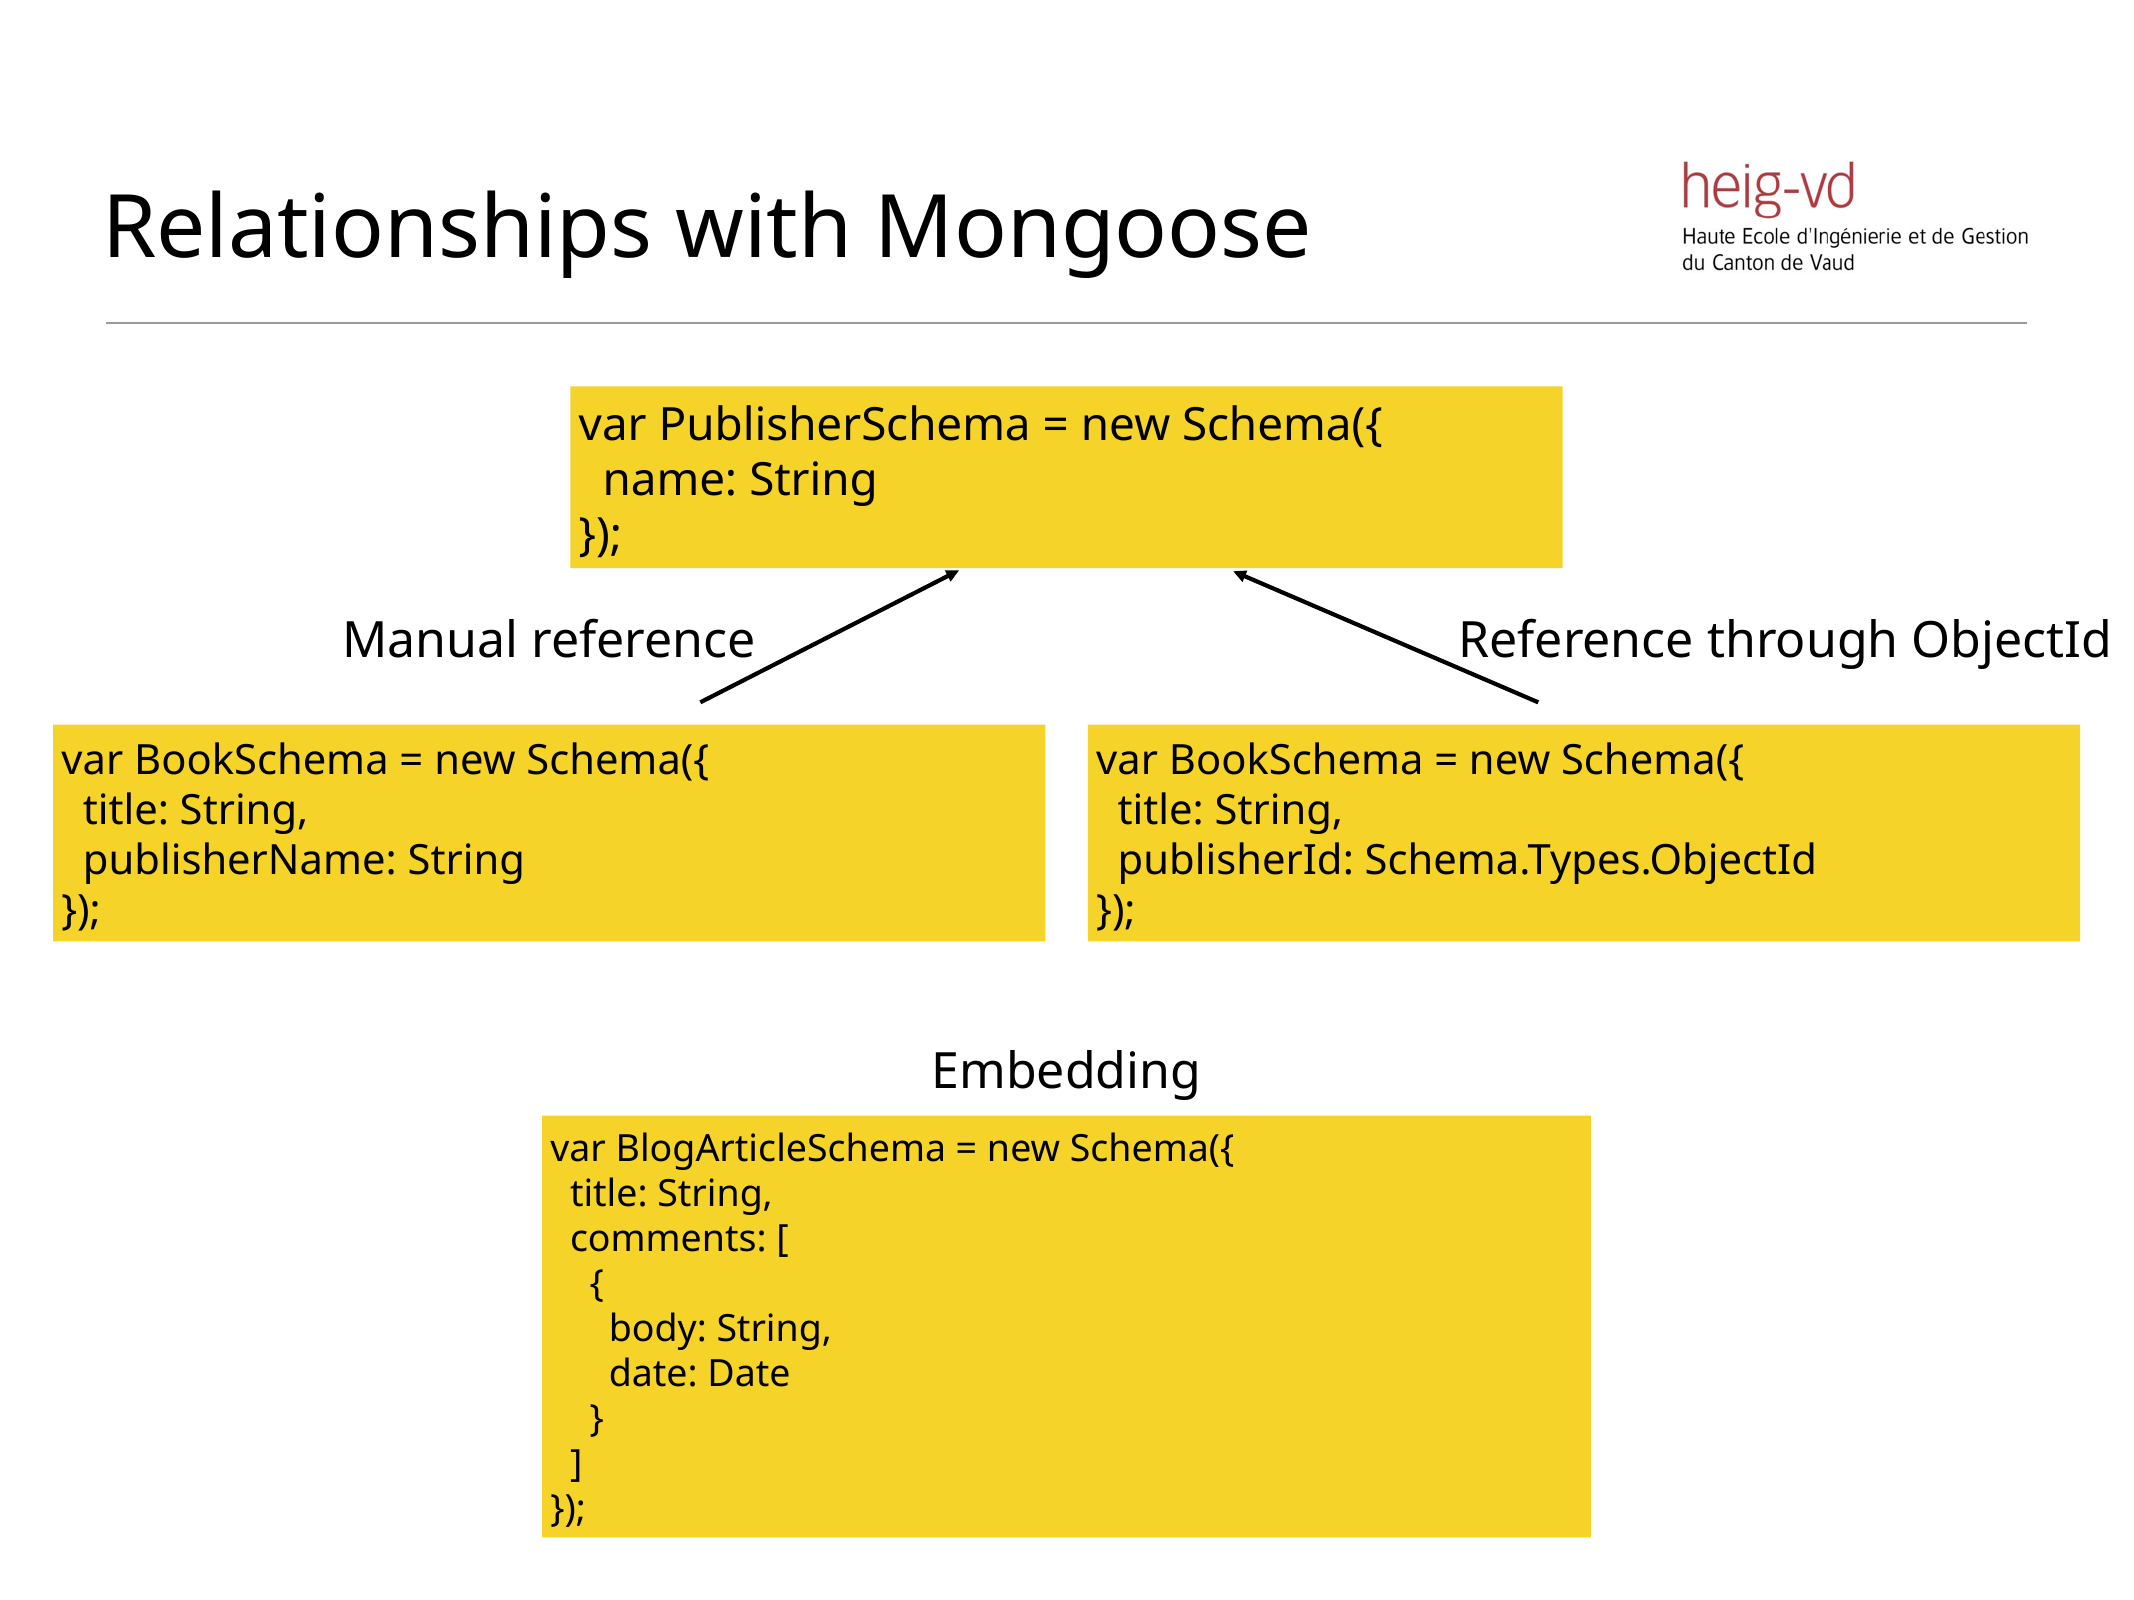

# Relationships with Mongoose
var PublisherSchema = new Schema({
 name: String
});
Manual reference
Reference through ObjectId
var BookSchema = new Schema({
 title: String,
 publisherName: String
});
var BookSchema = new Schema({
 title: String,
 publisherId: Schema.Types.ObjectId
});
Embedding
var BlogArticleSchema = new Schema({
 title: String,
 comments: [
 {
 body: String,
 date: Date
 }
 ]
});